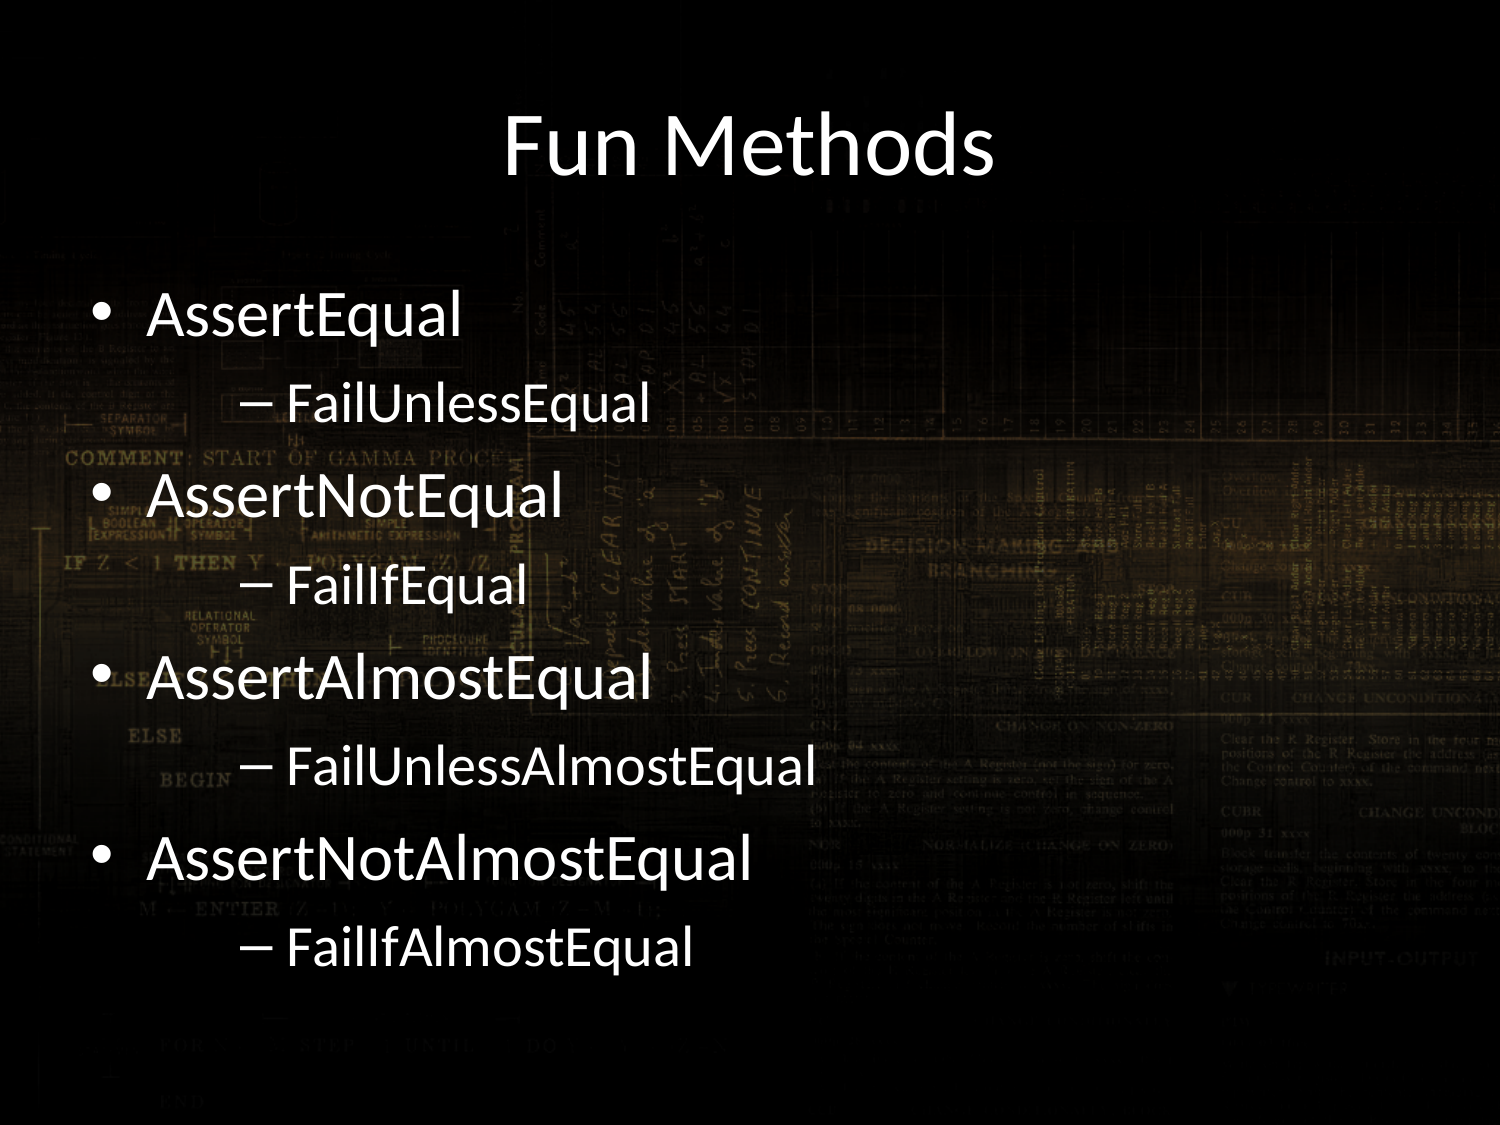

# Fun Methods
AssertEqual
FailUnlessEqual
AssertNotEqual
FailIfEqual
AssertAlmostEqual
FailUnlessAlmostEqual
AssertNotAlmostEqual
FailIfAlmostEqual